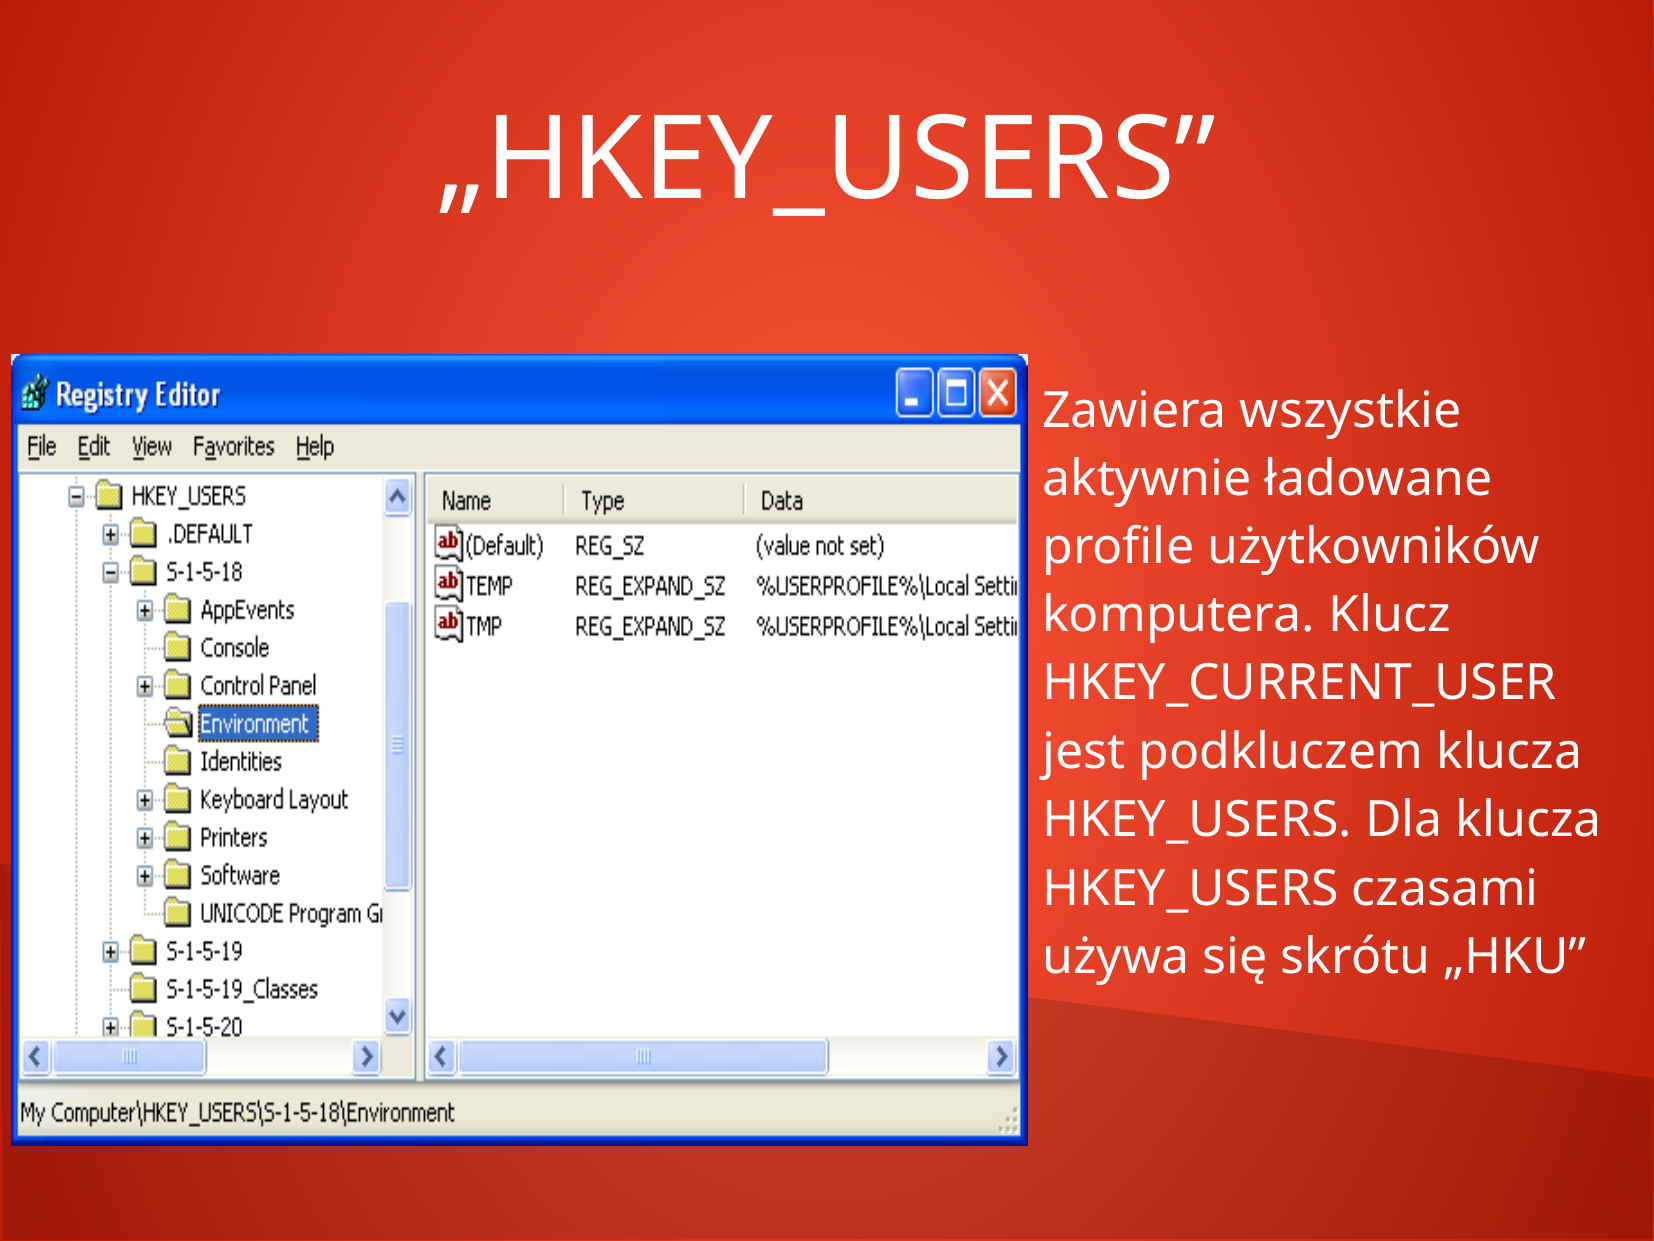

# „HKEY_USERS”
Zawiera wszystkie aktywnie ładowane profile użytkowników komputera. Klucz HKEY_CURRENT_USER jest podkluczem klucza HKEY_USERS. Dla klucza HKEY_USERS czasami używa się skrótu „HKU”